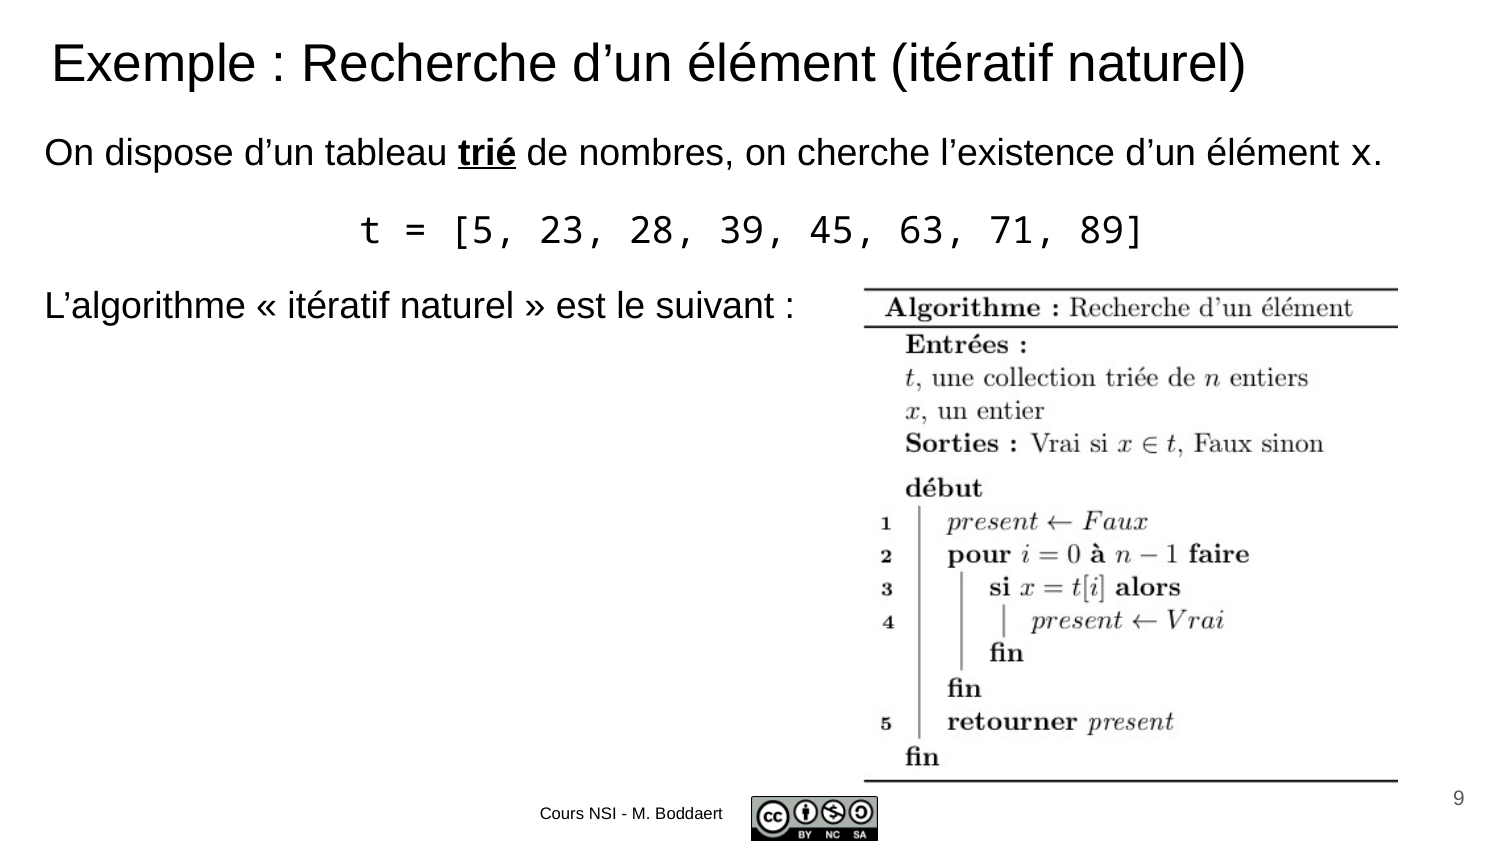

# Exemple : Recherche d’un élément (itératif naturel)
On dispose d’un tableau trié de nombres, on cherche l’existence d’un élément x.
t = [5, 23, 28, 39, 45, 63, 71, 89]
L’algorithme « itératif naturel » est le suivant :